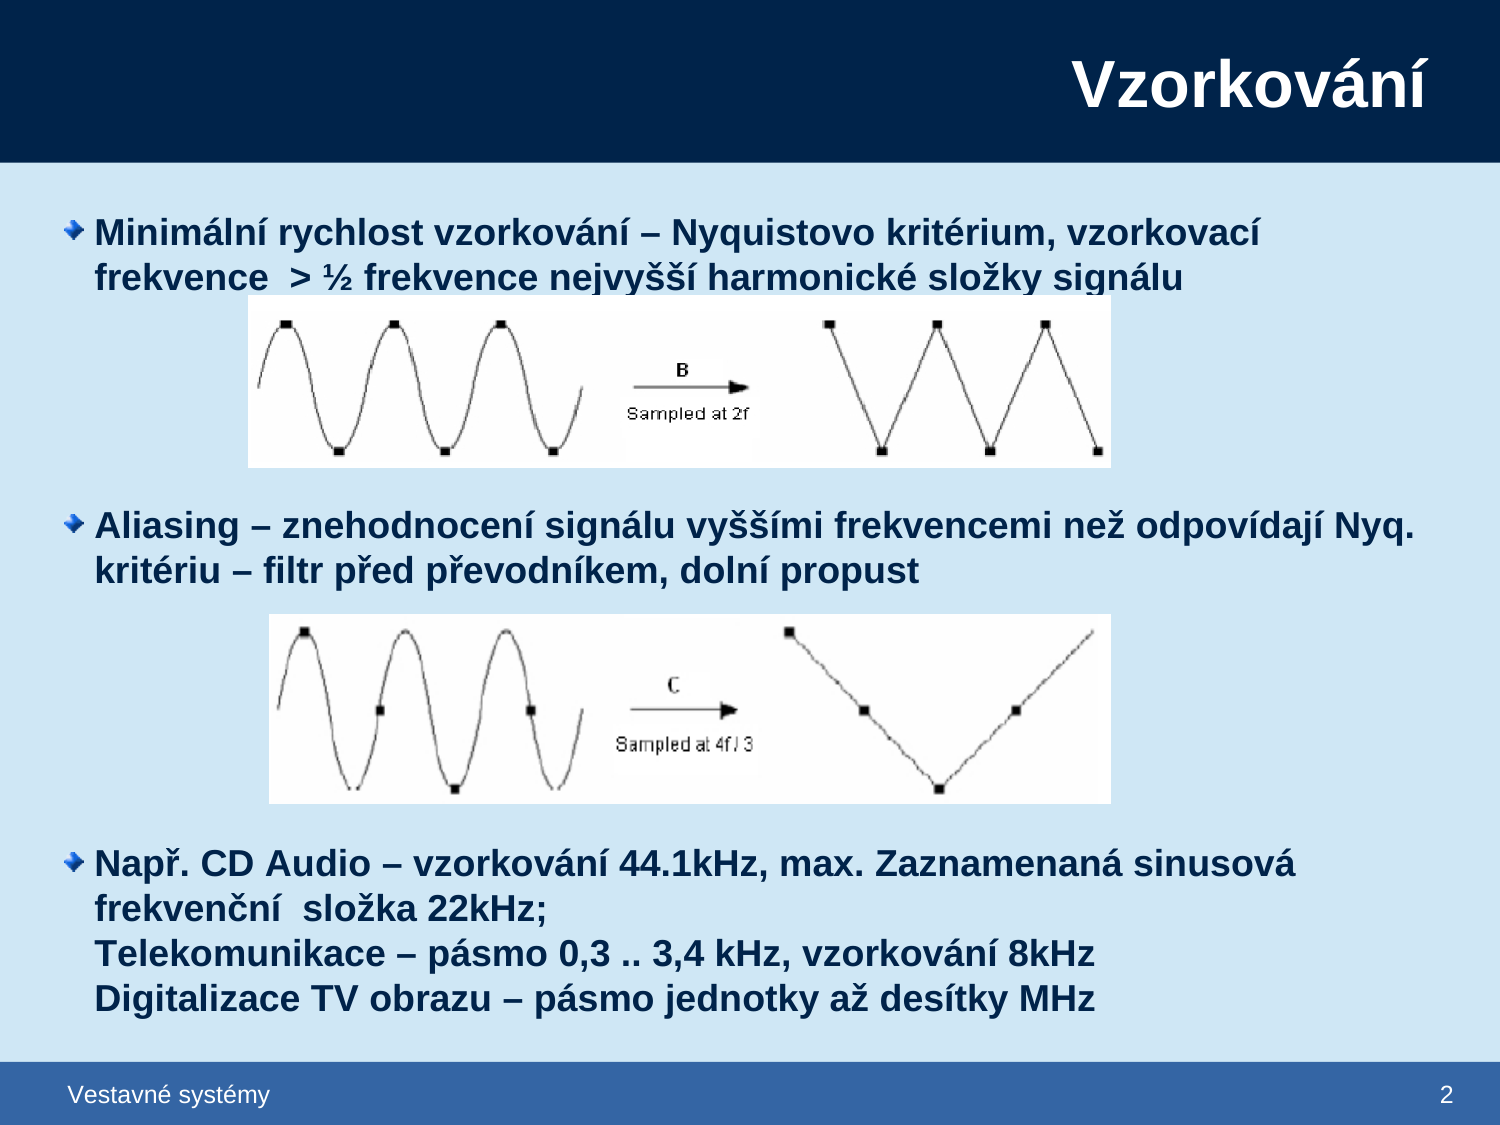

# Vzorkování
Minimální rychlost vzorkování – Nyquistovo kritérium, vzorkovací frekvence > ½ frekvence nejvyšší harmonické složky signálu
Aliasing – znehodnocení signálu vyššími frekvencemi než odpovídají Nyq. kritériu – filtr před převodníkem, dolní propust
Např. CD Audio – vzorkování 44.1kHz, max. Zaznamenaná sinusová frekvenční složka 22kHz;
Telekomunikace – pásmo 0,3 .. 3,4 kHz, vzorkování 8kHz
Digitalizace TV obrazu – pásmo jednotky až desítky MHz